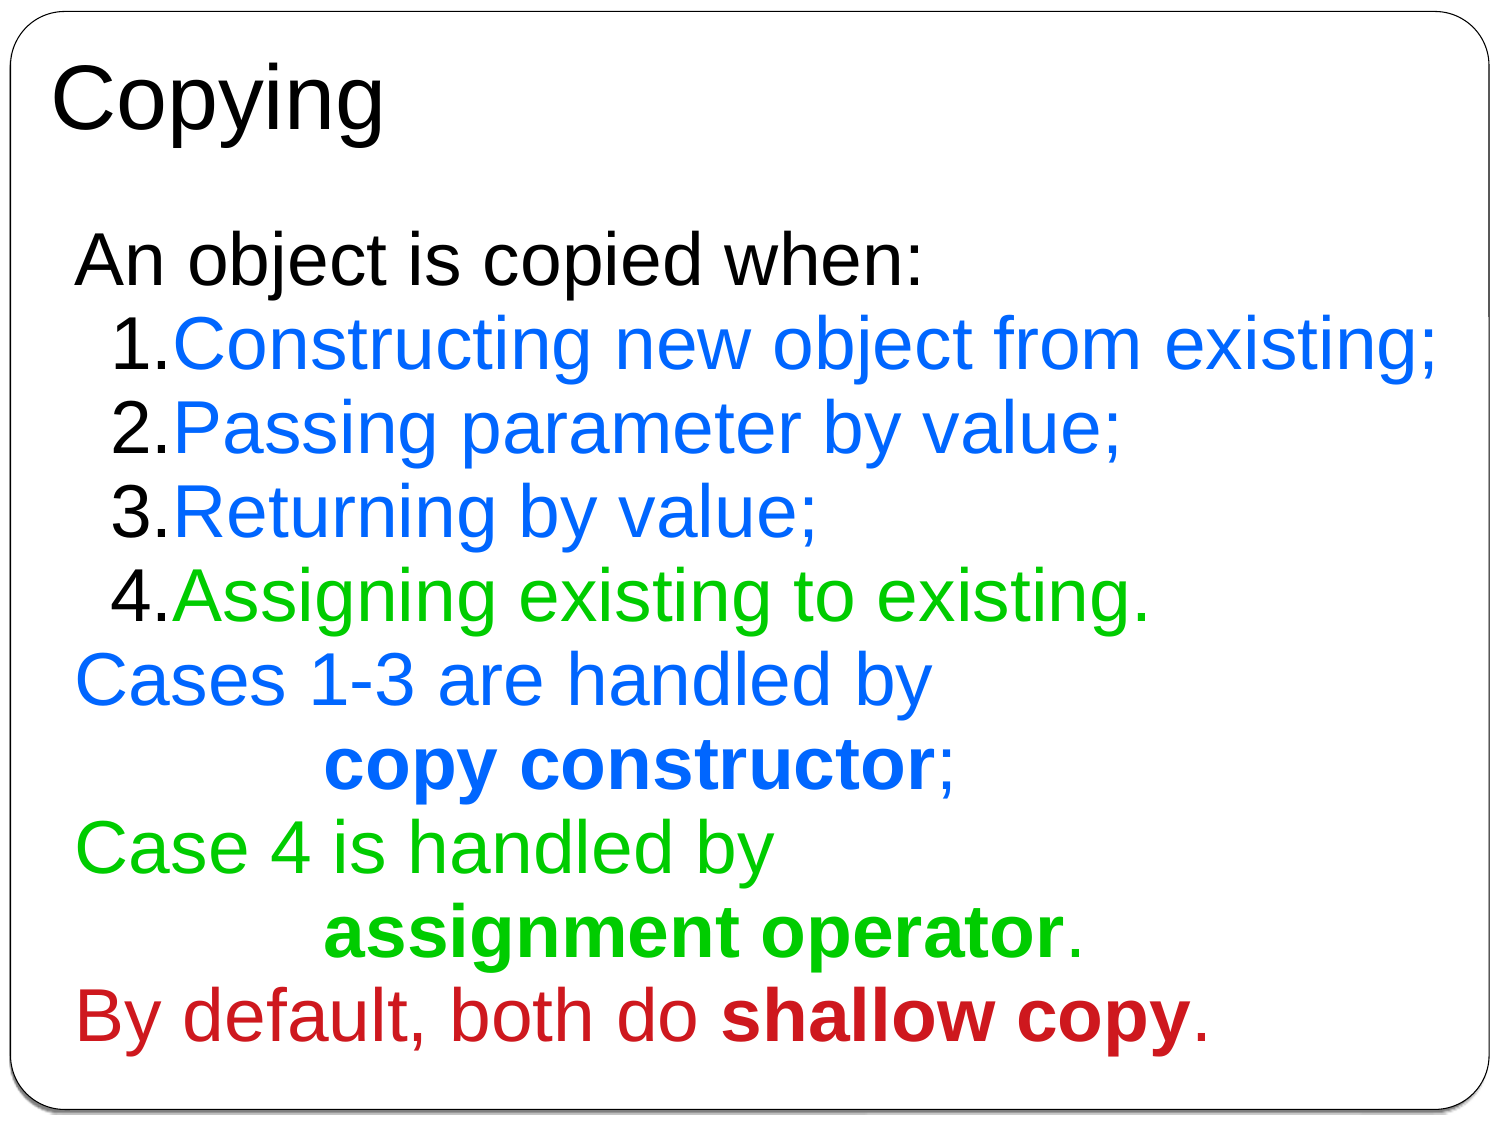

# Copying
An object is copied when:
Constructing new object from existing;
Passing parameter by value;
Returning by value;
Assigning existing to existing.
Cases 1-3 are handled by
 copy constructor;
Case 4 is handled by
 assignment operator.
By default, both do shallow copy.